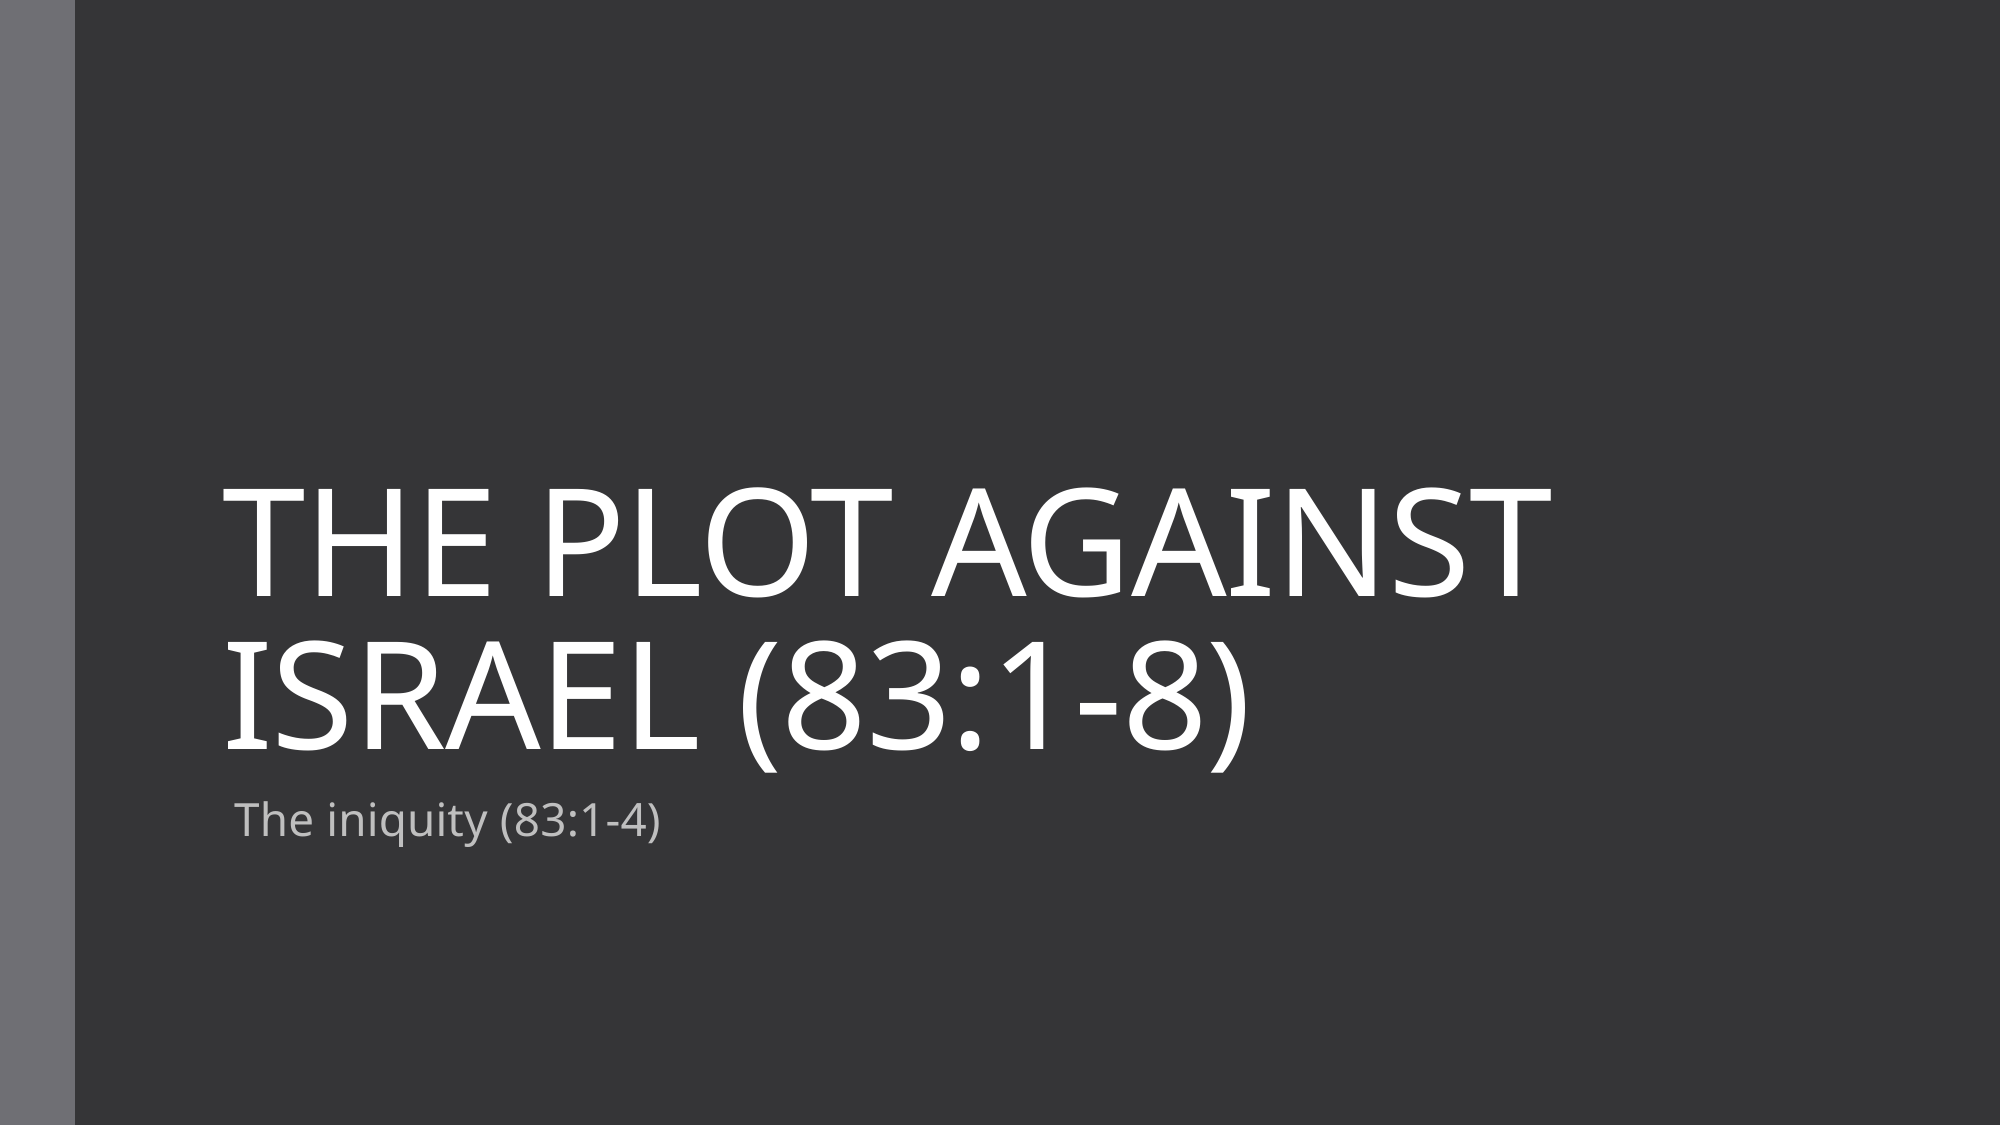

# THE PLOT AGAINST ISRAEL (83:1-8)
 The iniquity (83:1-4)